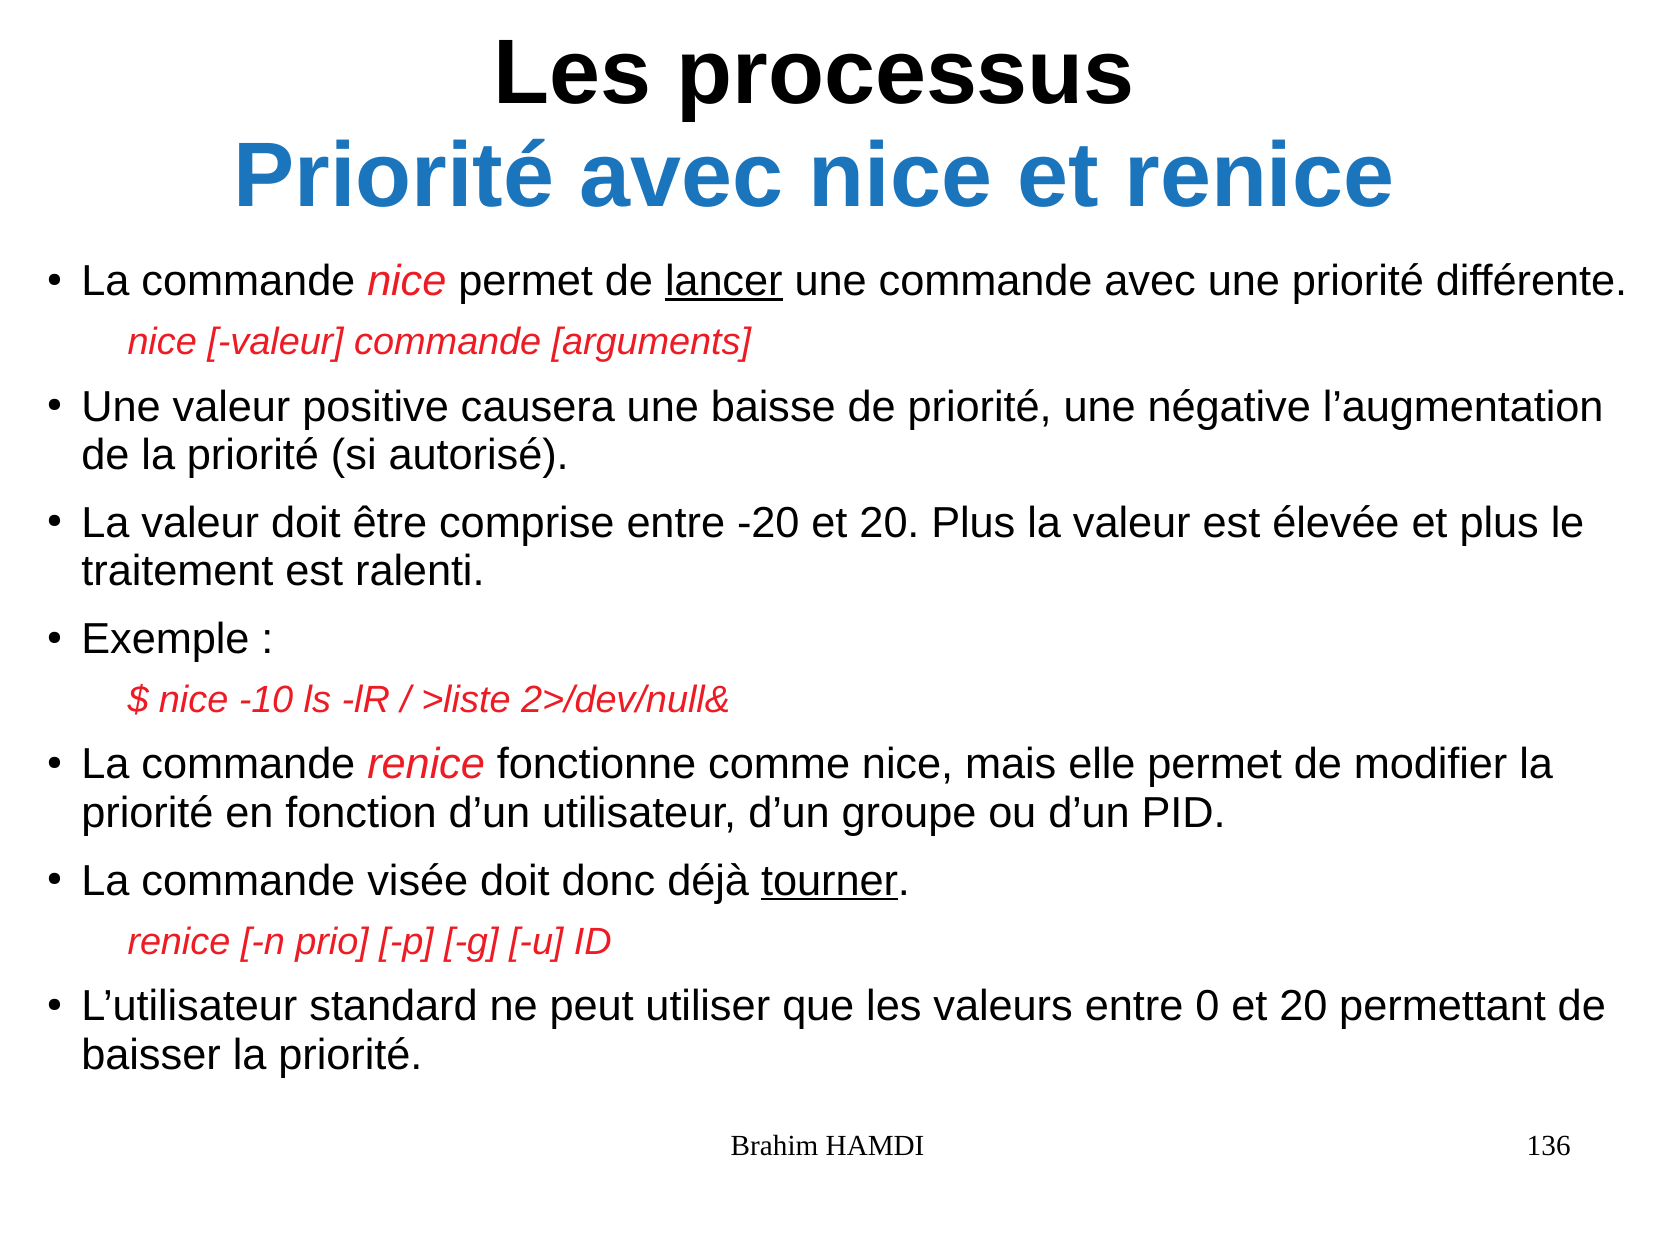

# Les processus Priorité avec nice et renice
La commande nice permet de lancer une commande avec une priorité différente.
nice [-valeur] commande [arguments]
Une valeur positive causera une baisse de priorité, une négative l’augmentation de la priorité (si autorisé).
La valeur doit être comprise entre -20 et 20. Plus la valeur est élevée et plus le traitement est ralenti.
Exemple :
$ nice -10 ls -lR / >liste 2>/dev/null&
La commande renice fonctionne comme nice, mais elle permet de modifier la priorité en fonction d’un utilisateur, d’un groupe ou d’un PID.
La commande visée doit donc déjà tourner.
renice [-n prio] [-p] [-g] [-u] ID
L’utilisateur standard ne peut utiliser que les valeurs entre 0 et 20 permettant de baisser la priorité.
Brahim HAMDI
136